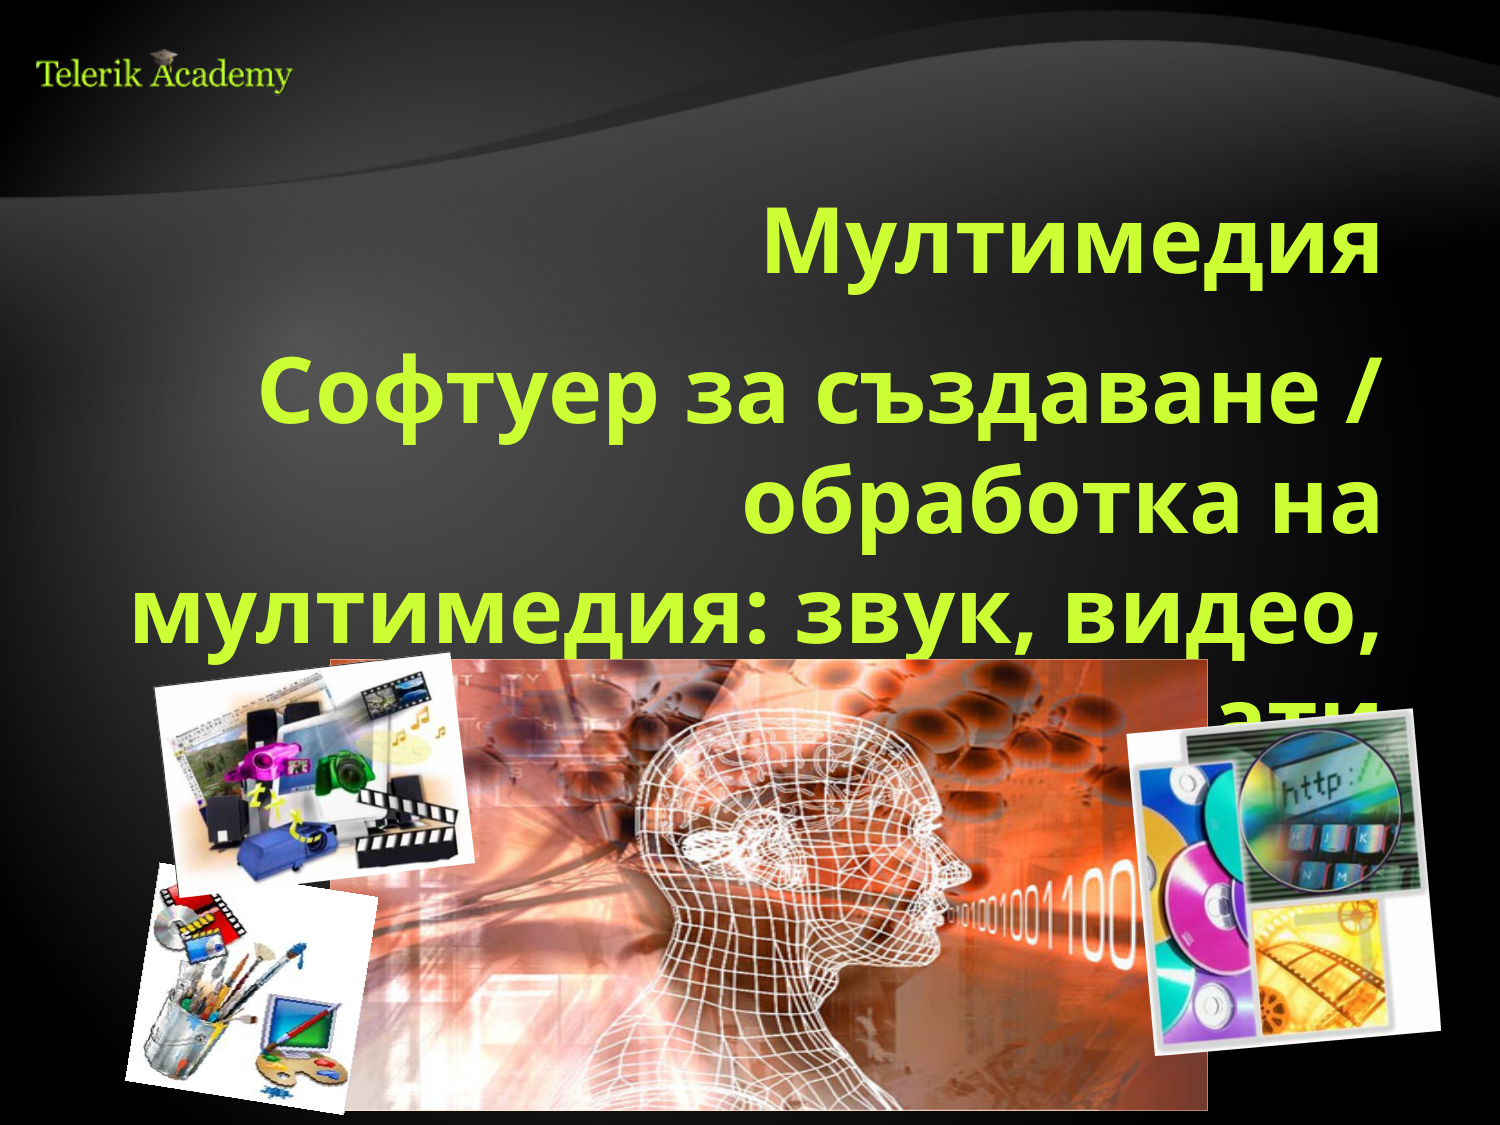

# Мултимедия
Софтуер за създаване / обработка на мултимедия: звук, видео, файлови формати